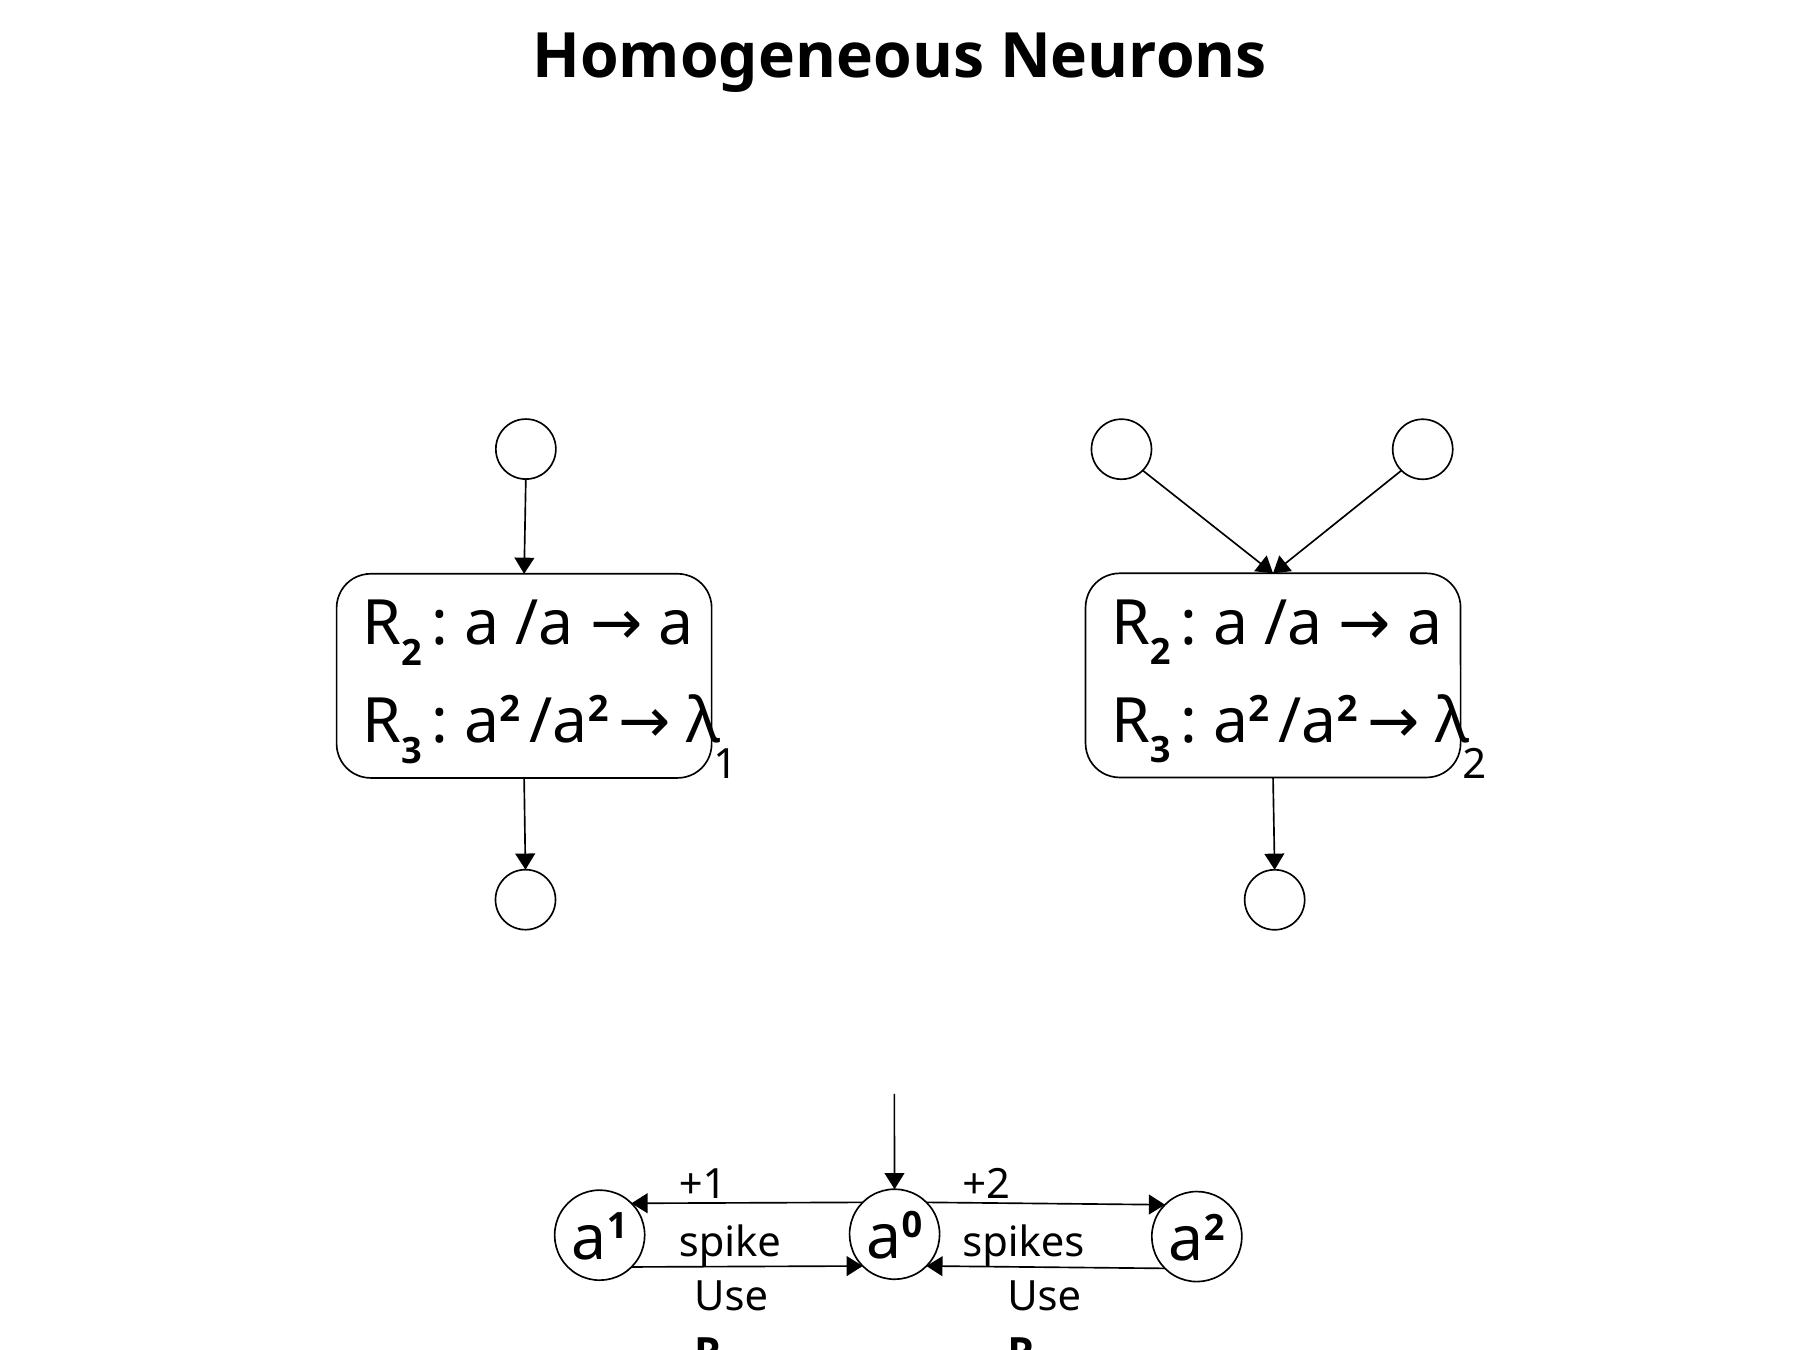

Homogeneous Neurons
R2 : a /a → a
R3 : a2 /a2 → λ
R2 : a /a → a
R3 : a2 /a2 → λ
2
1
+1 spike
+2 spikes
a0
a1
a2
Use R2
Use R3